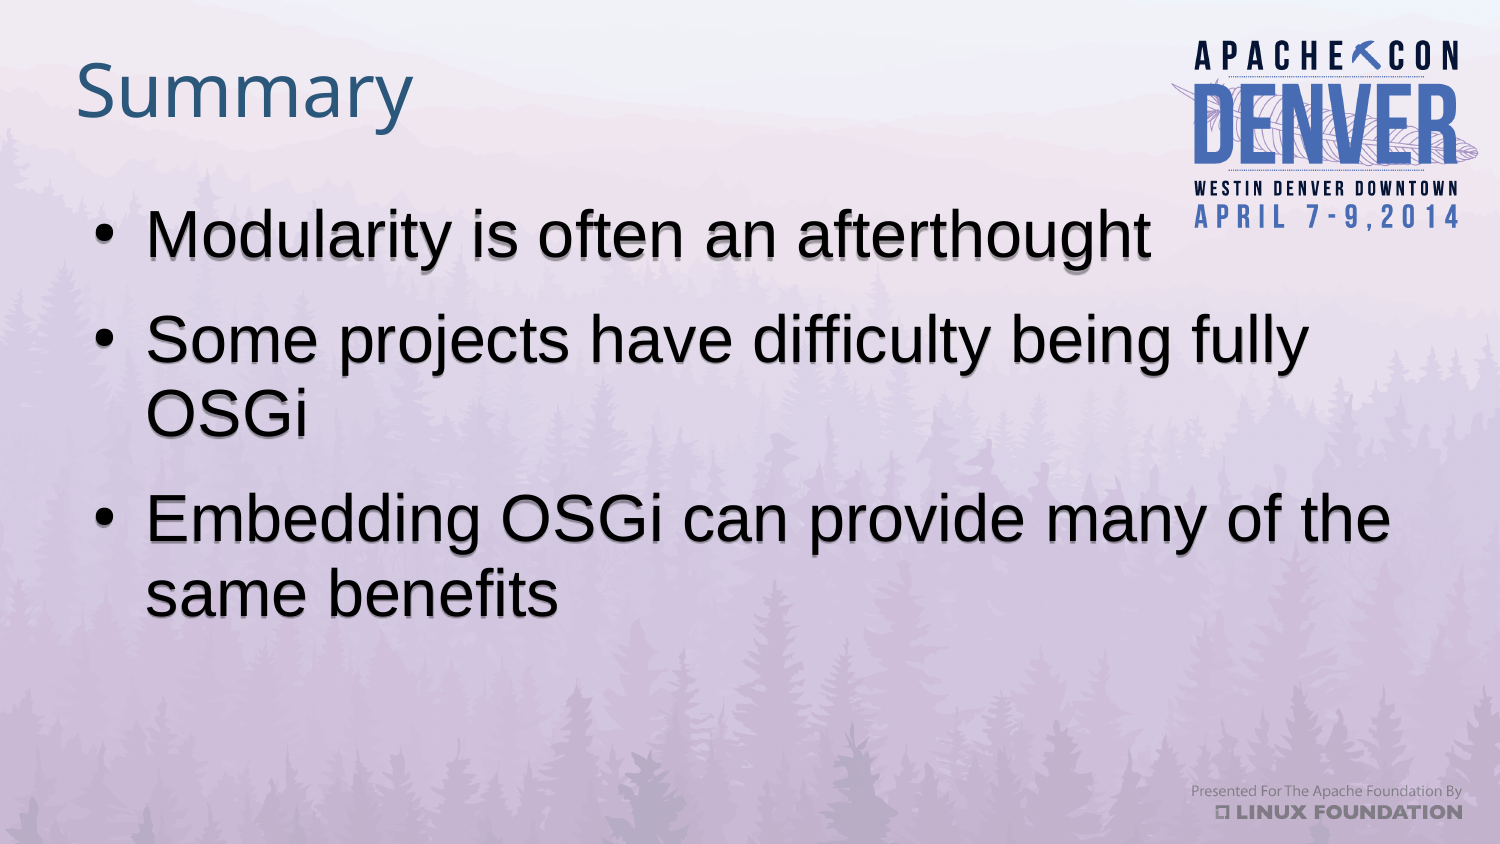

Summary
# Modularity is often an afterthought
Some projects have difficulty being fully OSGi
Embedding OSGi can provide many of the same benefits